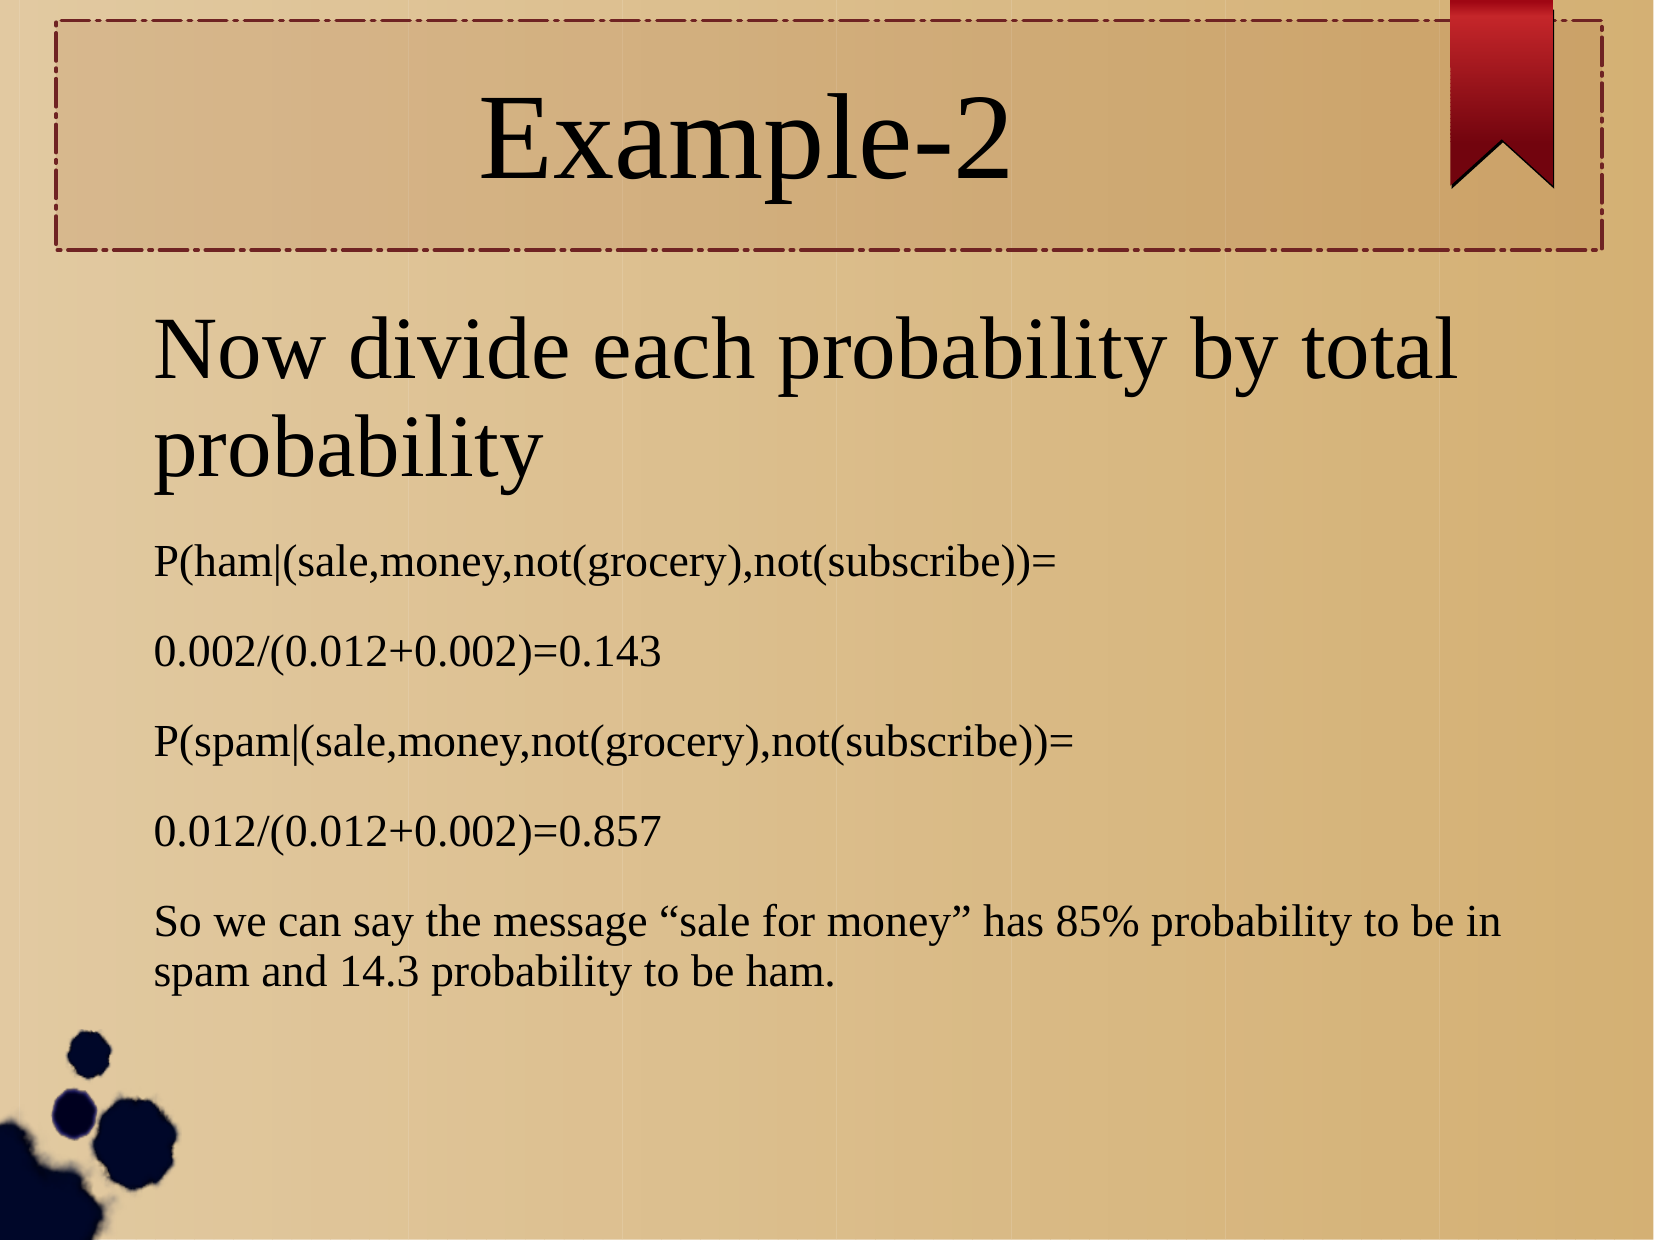

# Example-2
Now divide each probability by total probability
P(ham|(sale,money,not(grocery),not(subscribe))=
0.002/(0.012+0.002)=0.143
P(spam|(sale,money,not(grocery),not(subscribe))=
0.012/(0.012+0.002)=0.857
So we can say the message “sale for money” has 85% probability to be in spam and 14.3 probability to be ham.